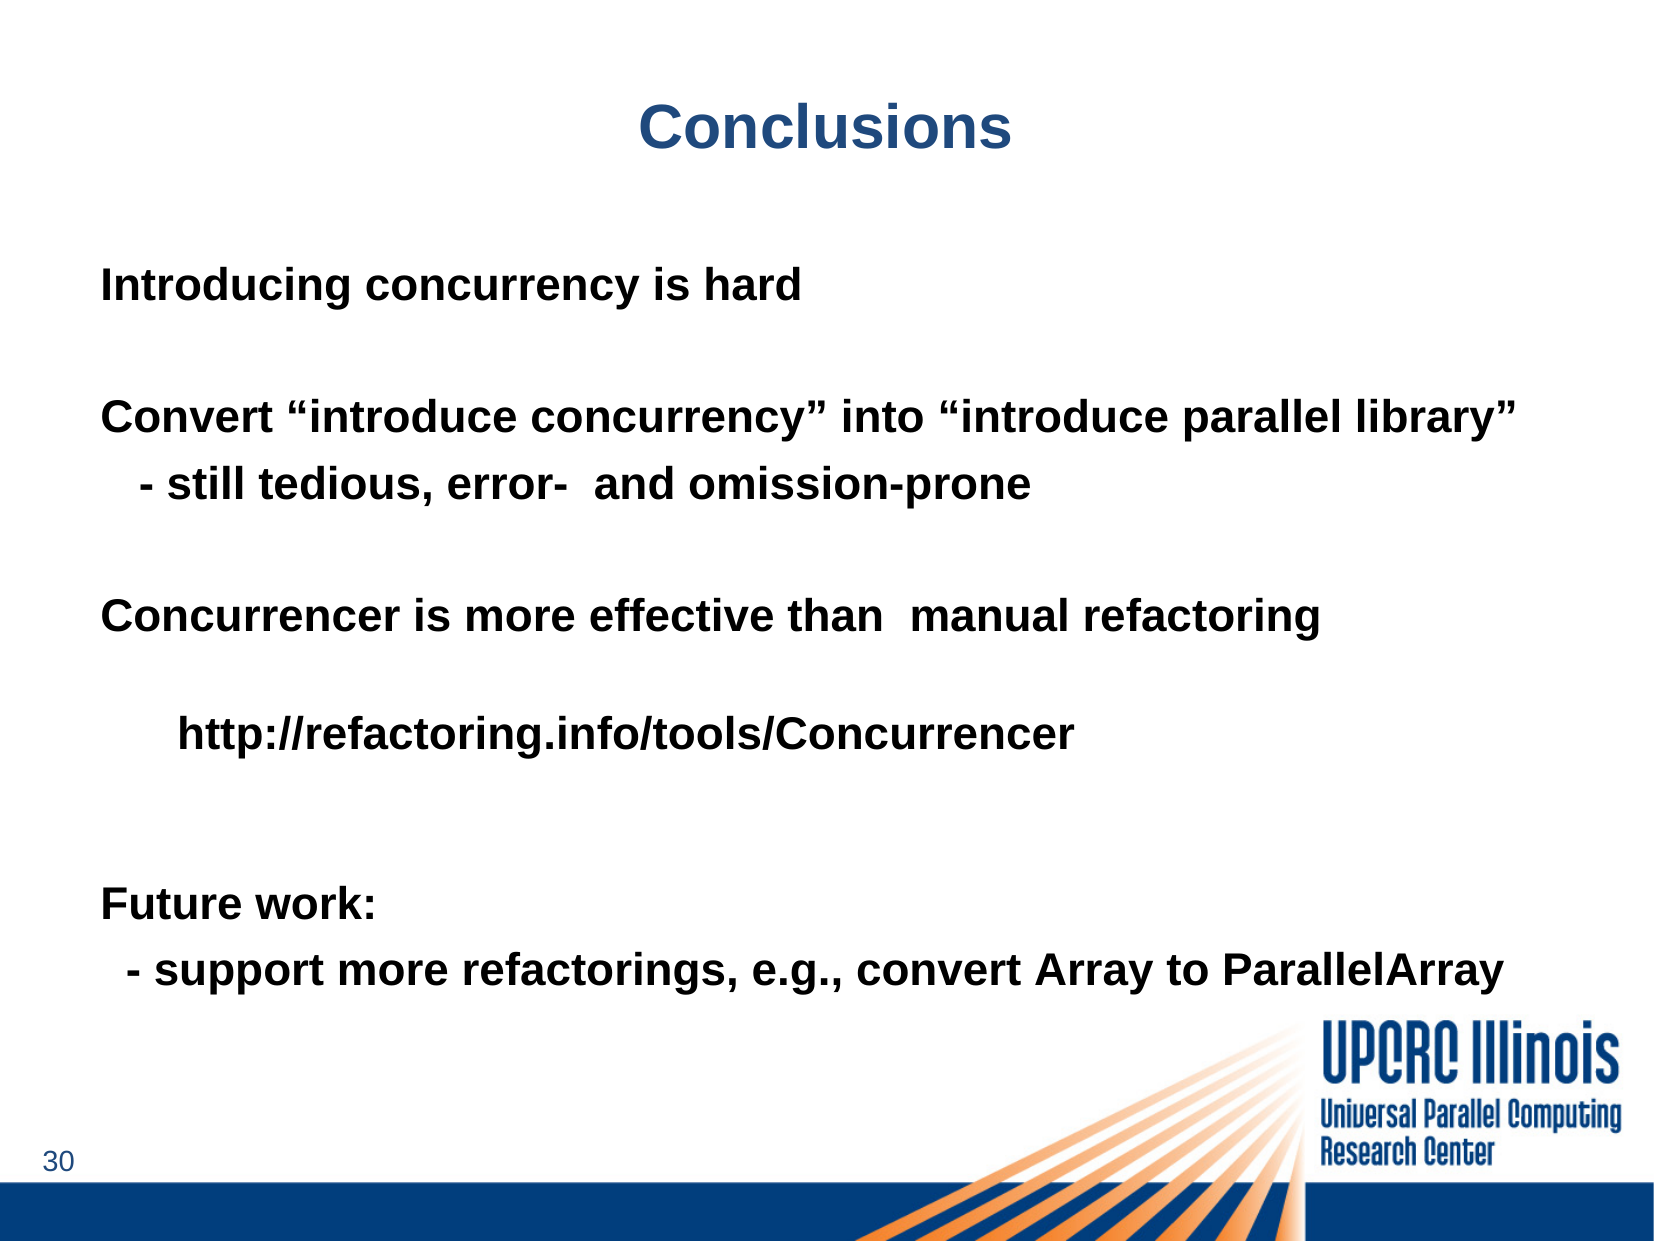

# Conclusions
Introducing concurrency is hard
Convert “introduce concurrency” into “introduce parallel library”
 - still tedious, error- and omission-prone
Concurrencer is more effective than manual refactoring
http://refactoring.info/tools/Concurrencer
Future work:
 - support more refactorings, e.g., convert Array to ParallelArray
30